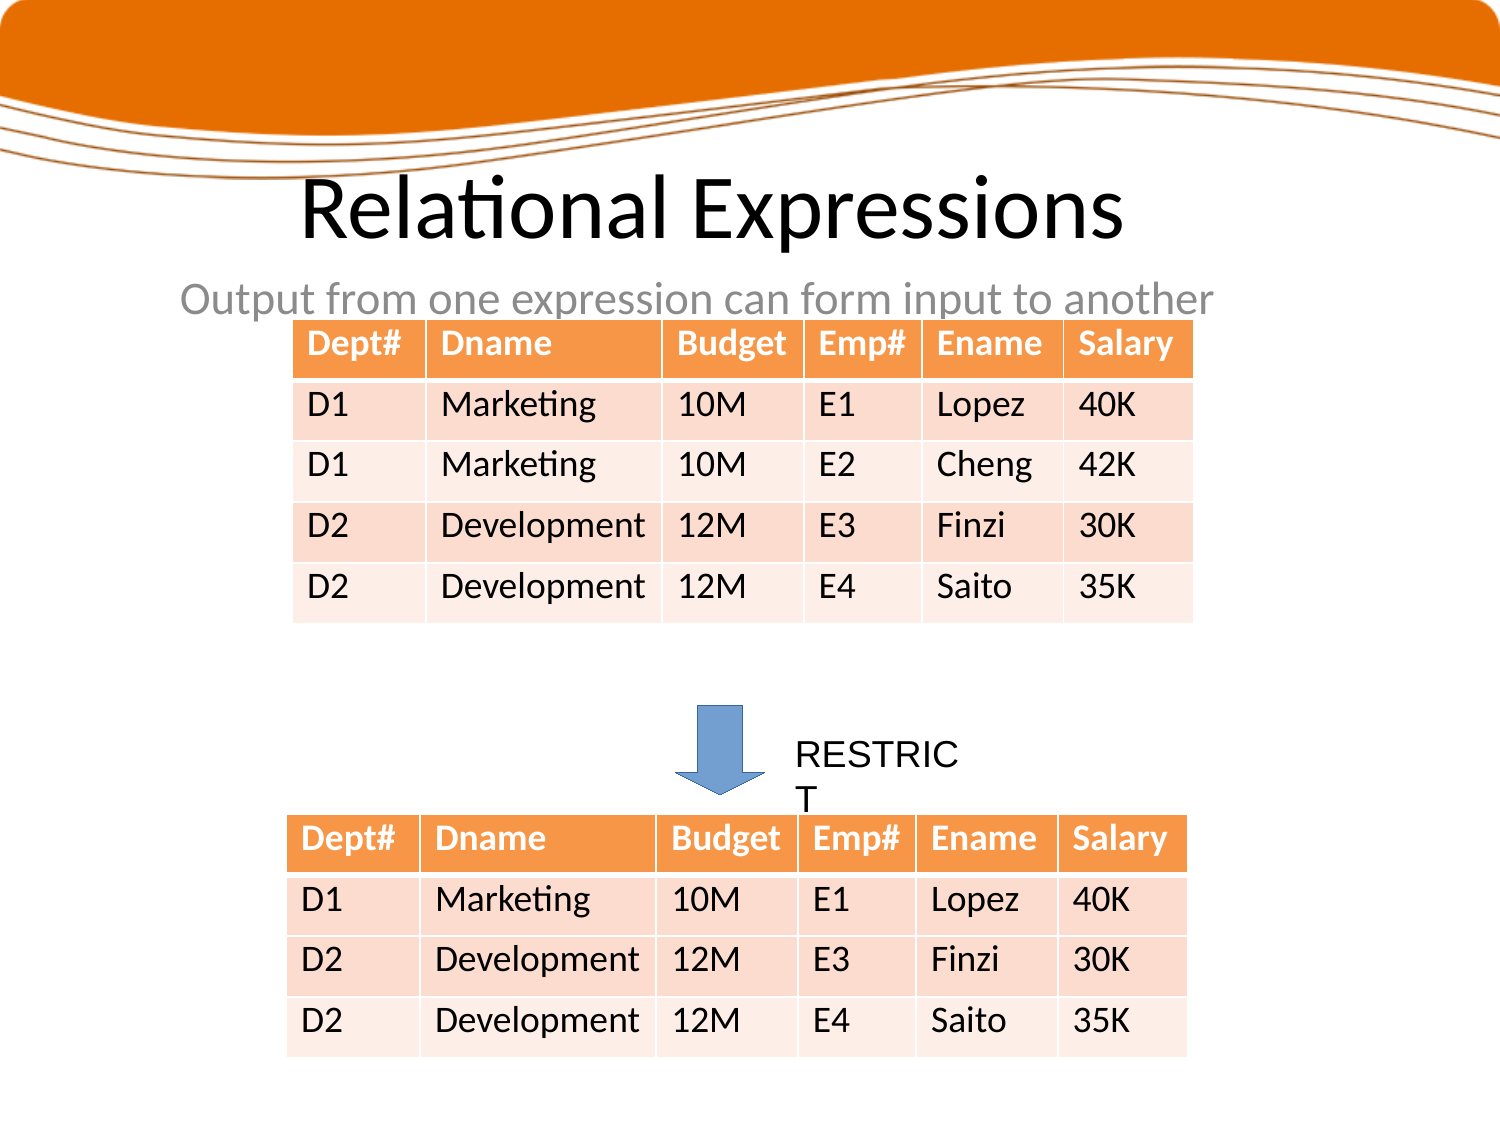

Relational Expressions
Output from one expression can form input to another
| Dept# | Dname | Budget | Emp# | Ename | Salary |
| --- | --- | --- | --- | --- | --- |
| D1 | Marketing | 10M | E1 | Lopez | 40K |
| D1 | Marketing | 10M | E2 | Cheng | 42K |
| D2 | Development | 12M | E3 | Finzi | 30K |
| D2 | Development | 12M | E4 | Saito | 35K |
| | | |
| --- | --- | --- |
| | | |
| | | |
| | | |
RESTRICT
| Dept# | Dname | Budget | Emp# | Ename | Salary |
| --- | --- | --- | --- | --- | --- |
| D1 | Marketing | 10M | E1 | Lopez | 40K |
| D2 | Development | 12M | E3 | Finzi | 30K |
| D2 | Development | 12M | E4 | Saito | 35K |